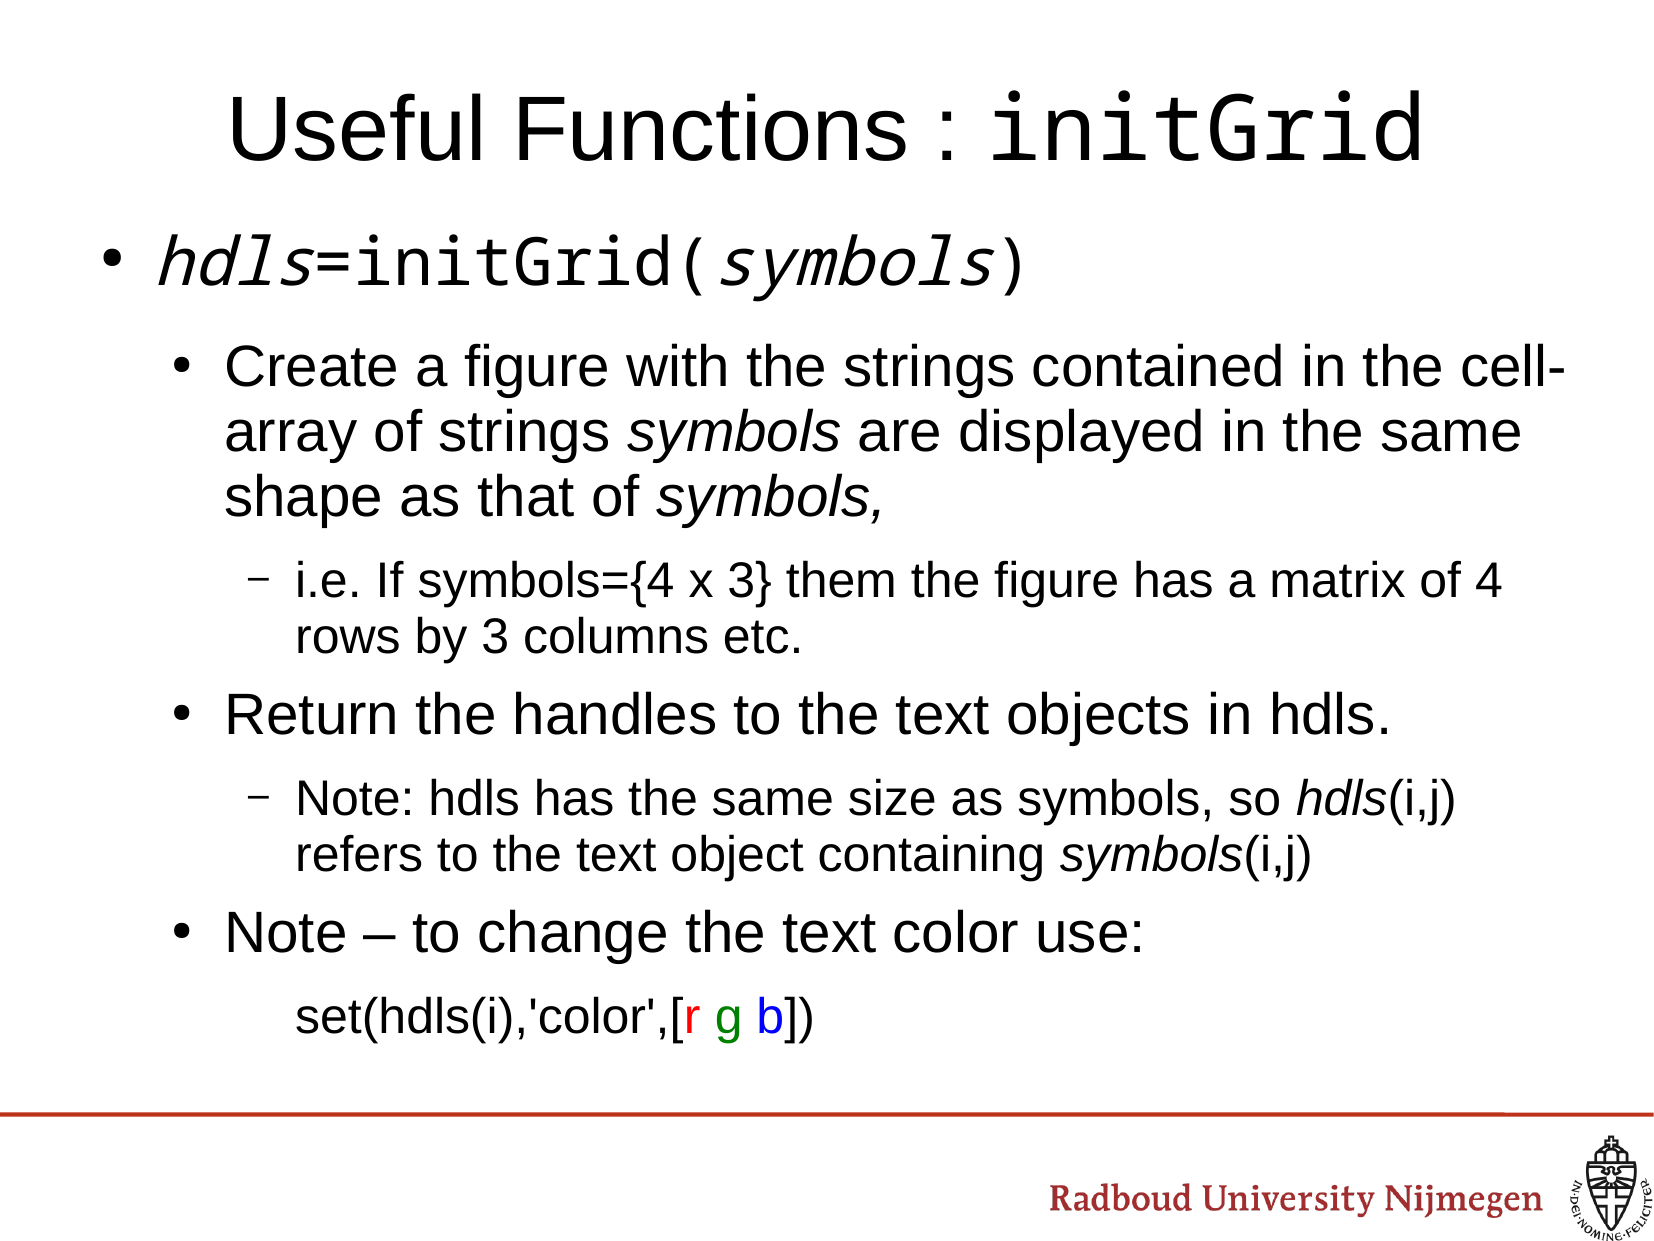

# Useful Functions : initGrid
hdls=initGrid(symbols)
Create a figure with the strings contained in the cell-array of strings symbols are displayed in the same shape as that of symbols,
i.e. If symbols={4 x 3} them the figure has a matrix of 4 rows by 3 columns etc.
Return the handles to the text objects in hdls.
Note: hdls has the same size as symbols, so hdls(i,j) refers to the text object containing symbols(i,j)
Note – to change the text color use:
set(hdls(i),'color',[r g b])